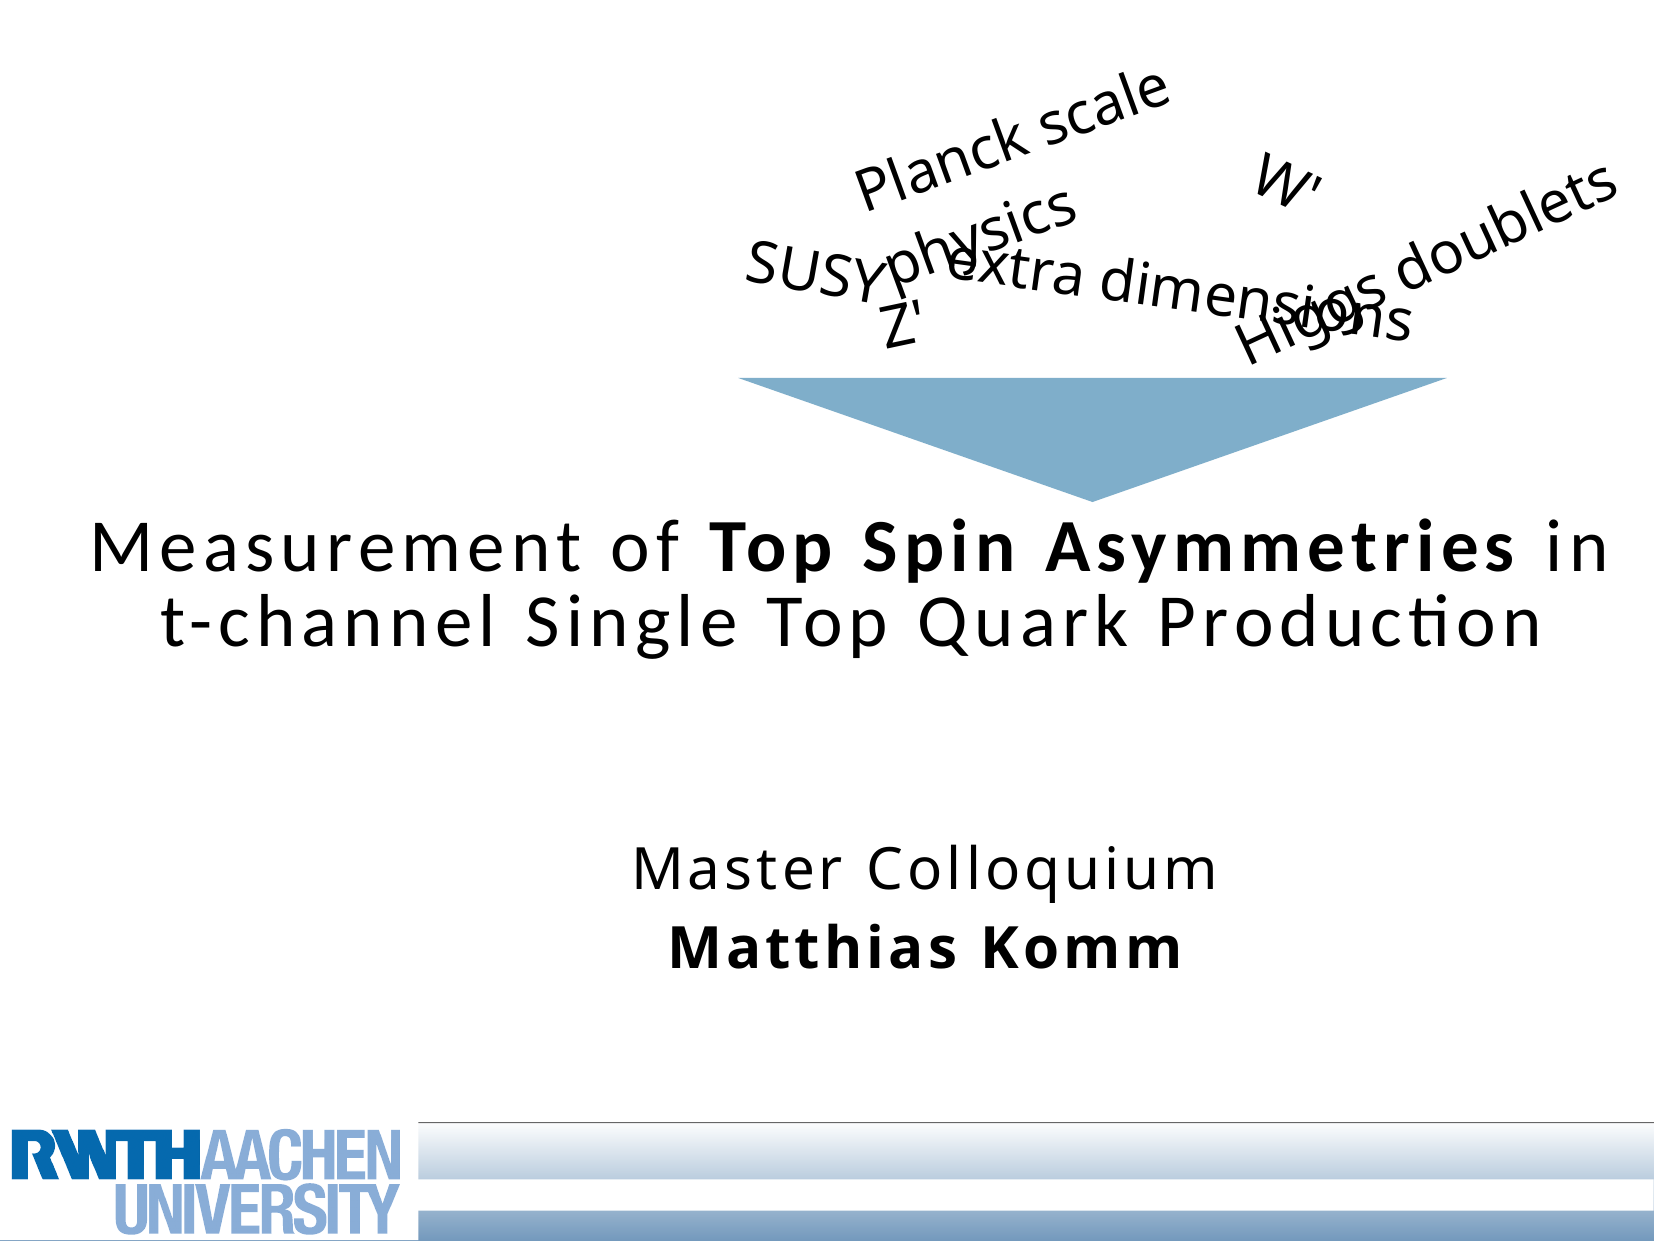

Planck scale physics
W'
Higgs doublets
SUSY
extra dimensions
Z'
Measurement of Top Spin Asymmetries in t-channel Single Top Quark Production
Master Colloquium
Matthias Komm